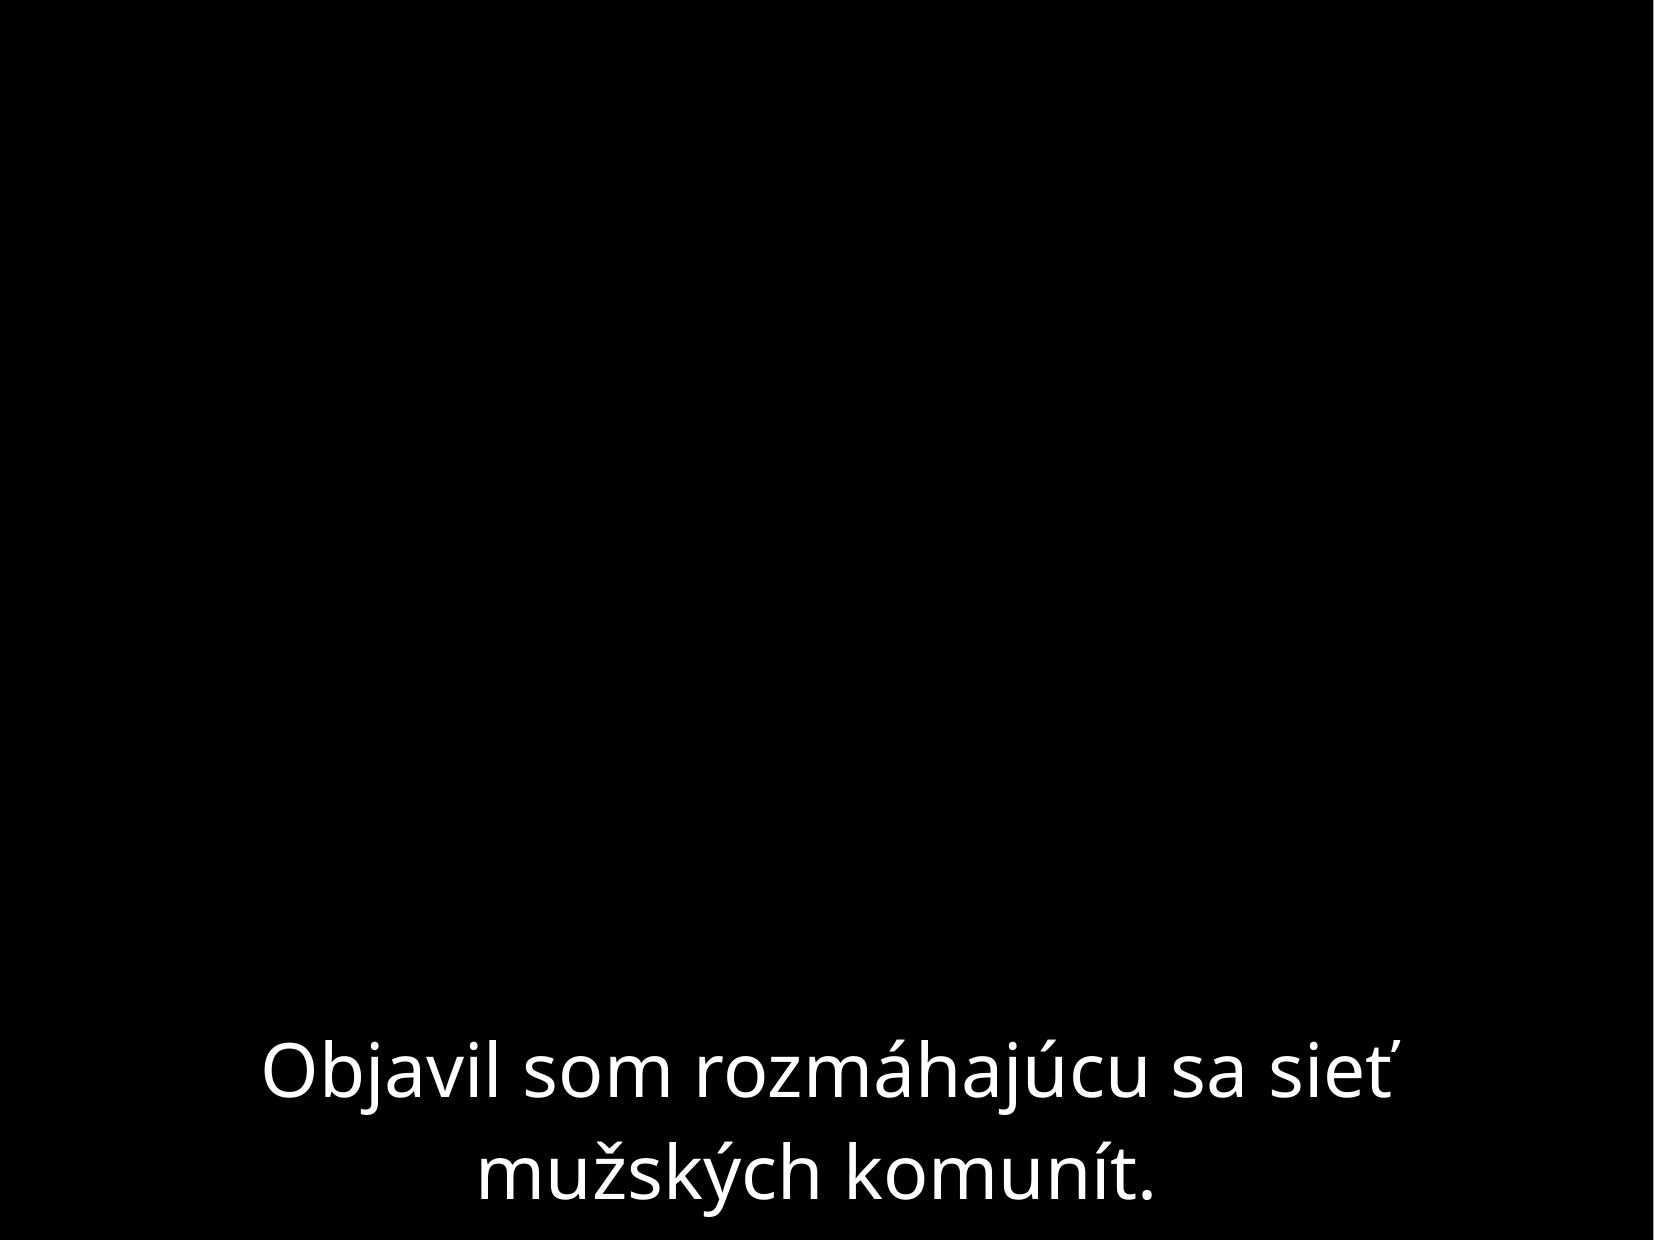

# Objavil som rozmáhajúcu sa sieť mužských komunít.